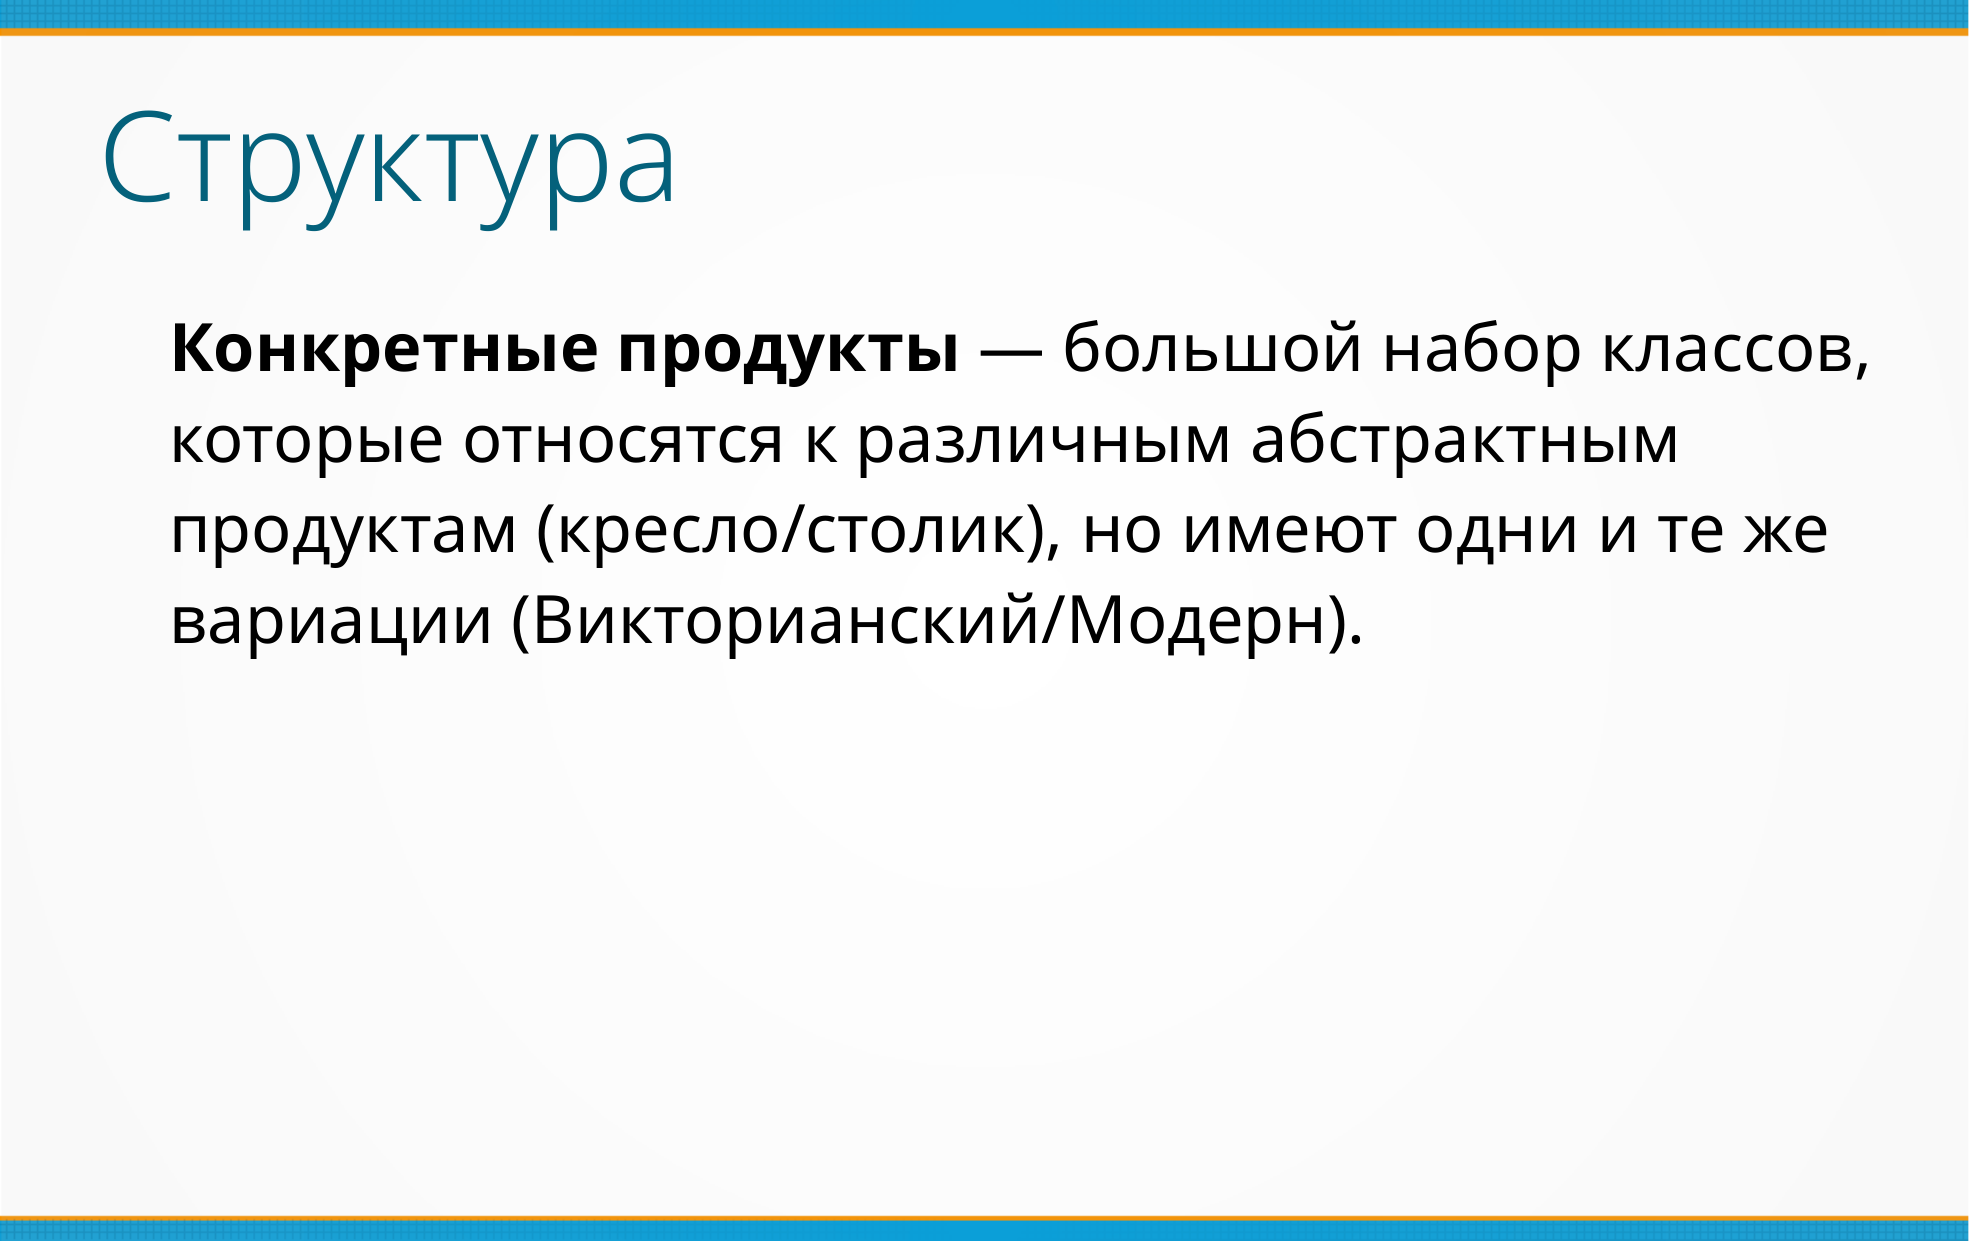

# Структура
Конкретные продукты — большой набор классов, которые относятся к различным абстрактным продуктам (кресло/столик), но имеют одни и те же вариации (Викторианский/Модерн).